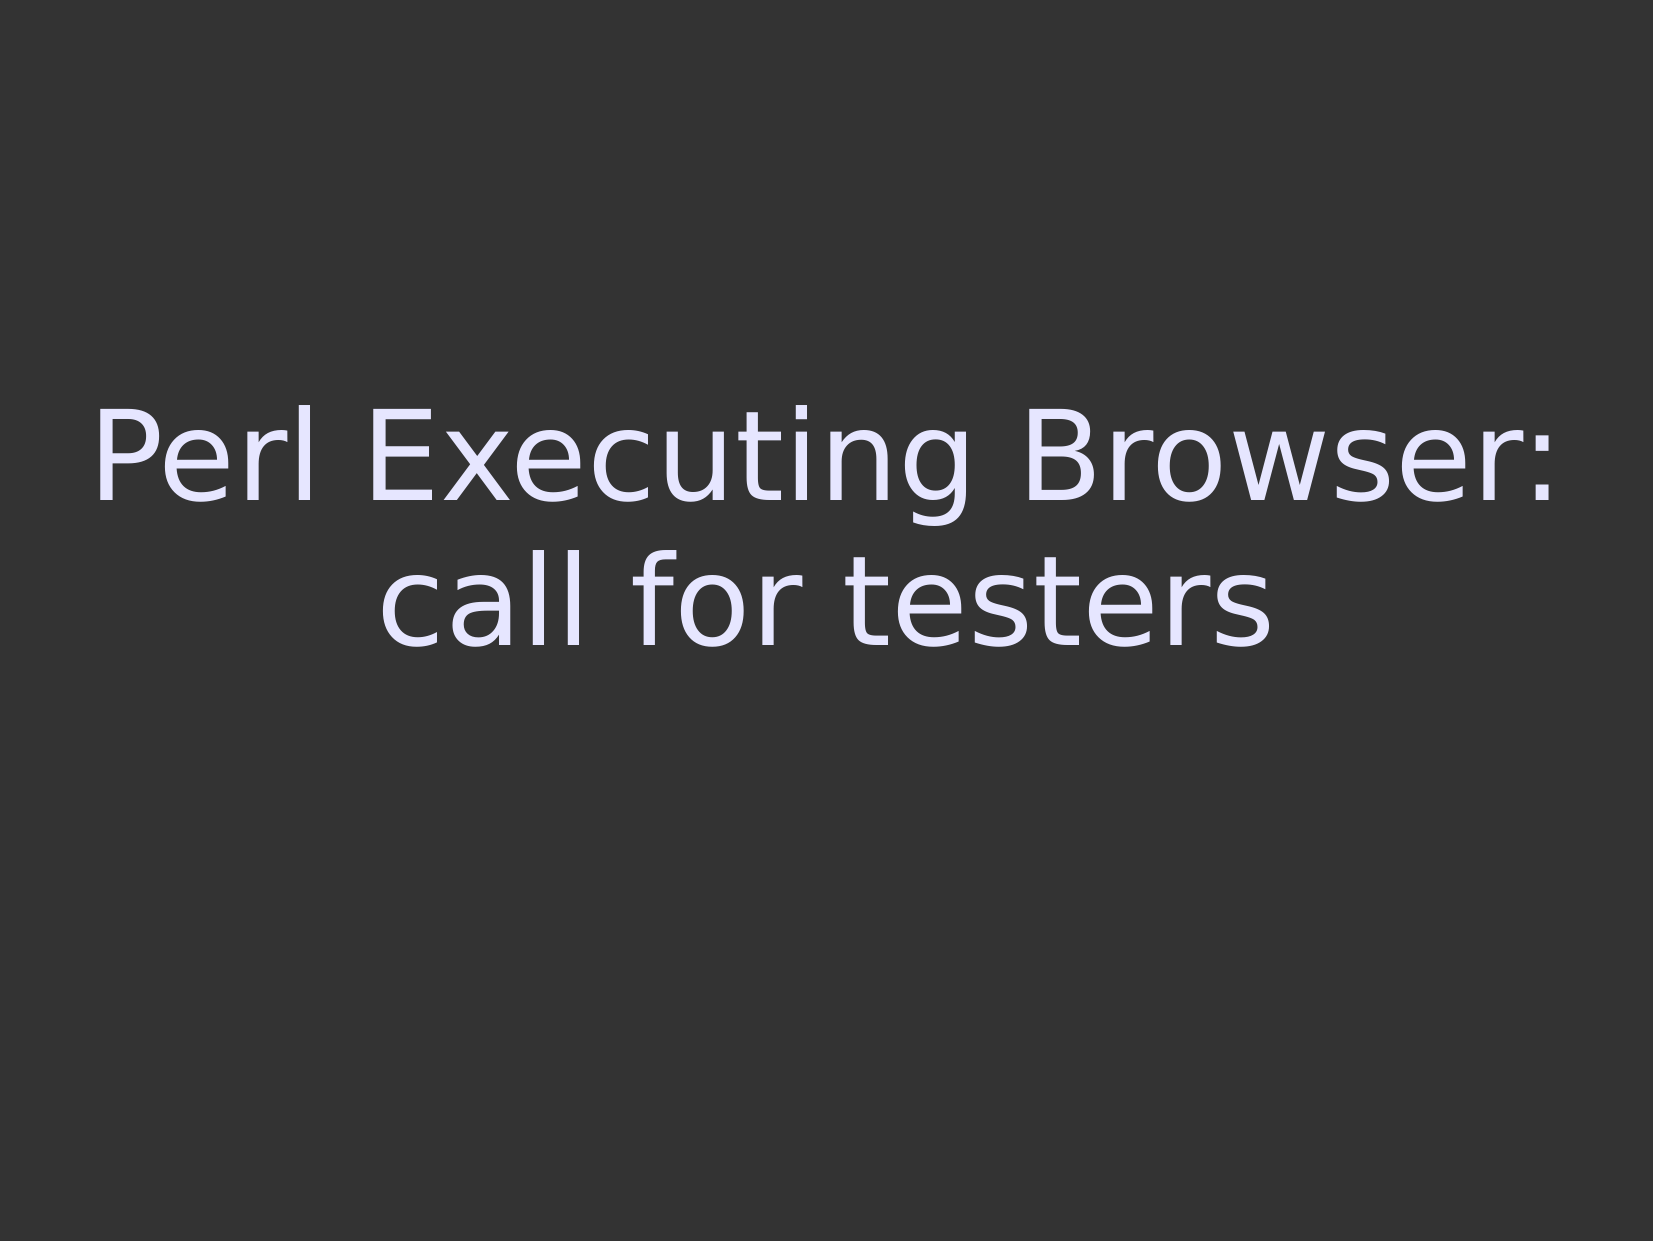

# Perl Executing Browser:
call for testers